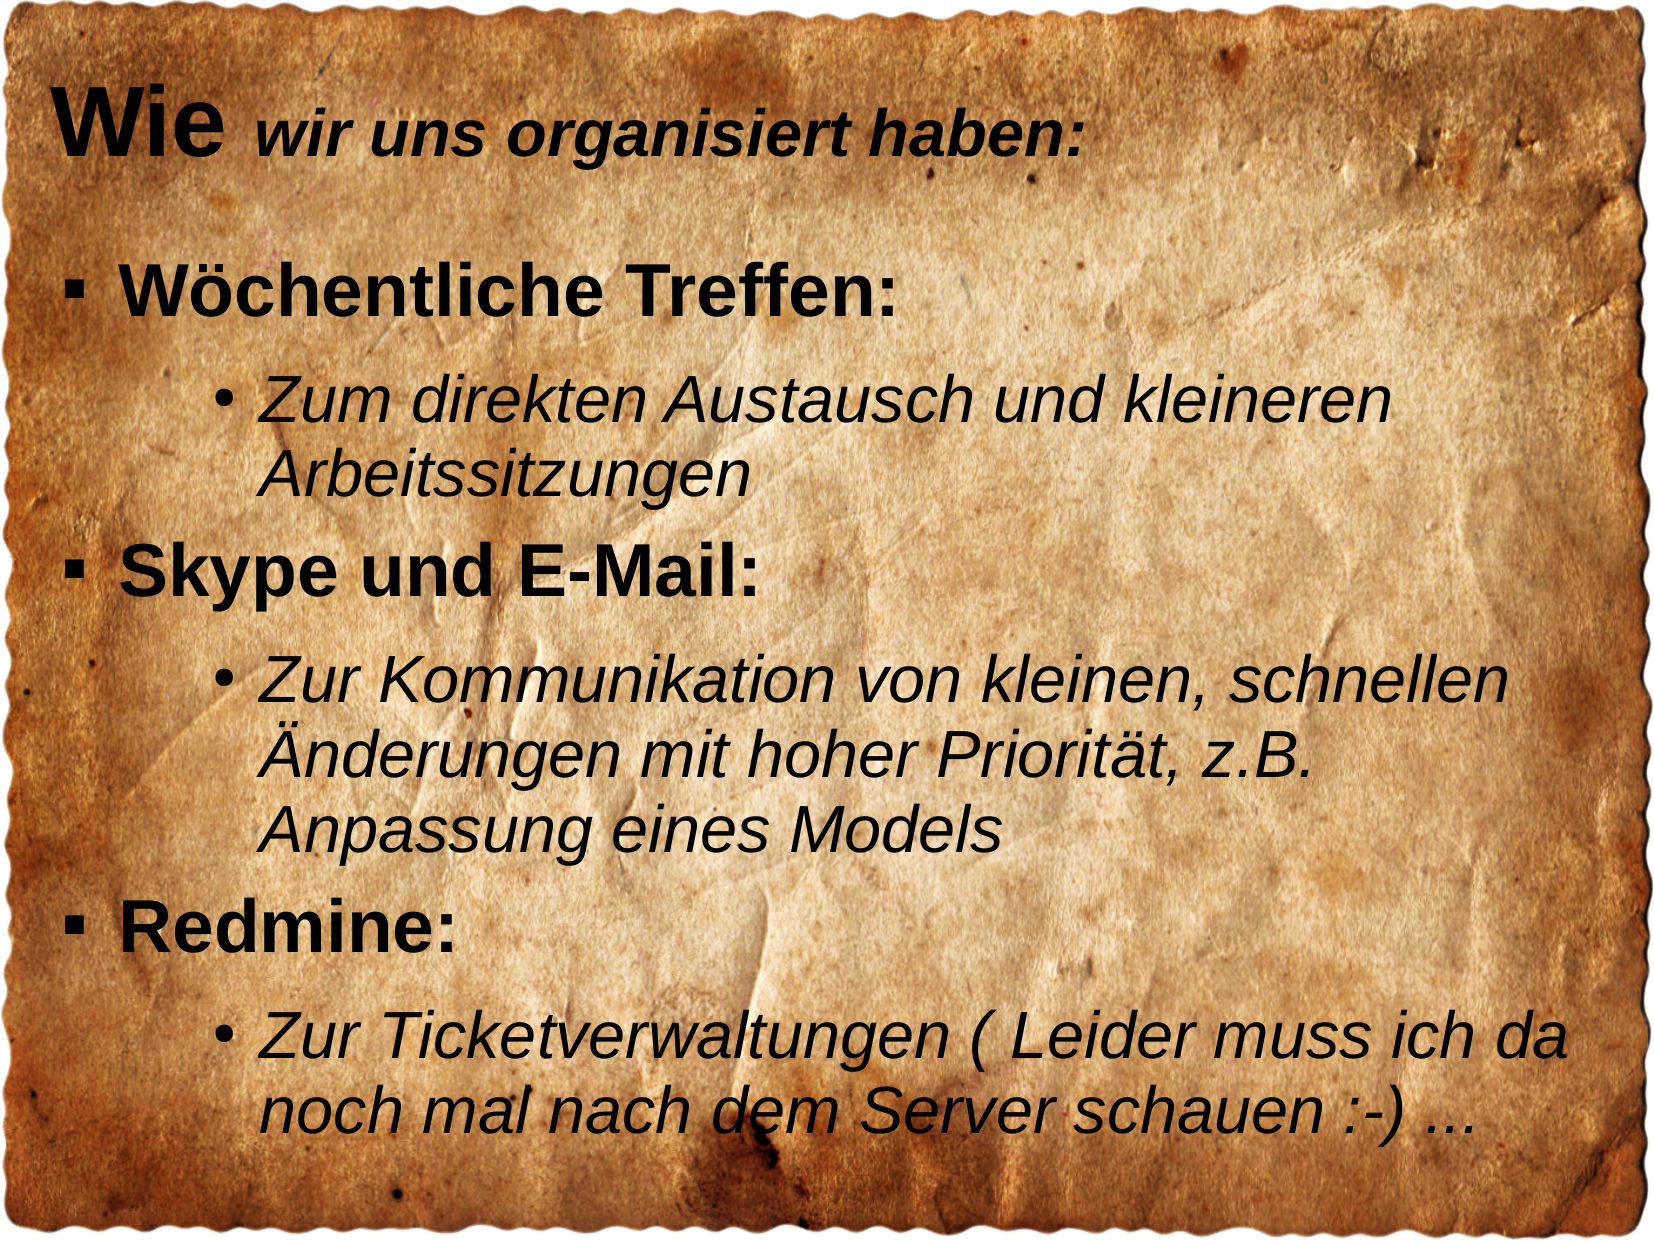

Wie wir uns organisiert haben:
# Wöchentliche Treffen:
Zum direkten Austausch und kleineren Arbeitssitzungen
Skype und E-Mail:
Zur Kommunikation von kleinen, schnellen Änderungen mit hoher Priorität, z.B. Anpassung eines Models
Redmine:
Zur Ticketverwaltungen ( Leider muss ich da noch mal nach dem Server schauen :-) ...